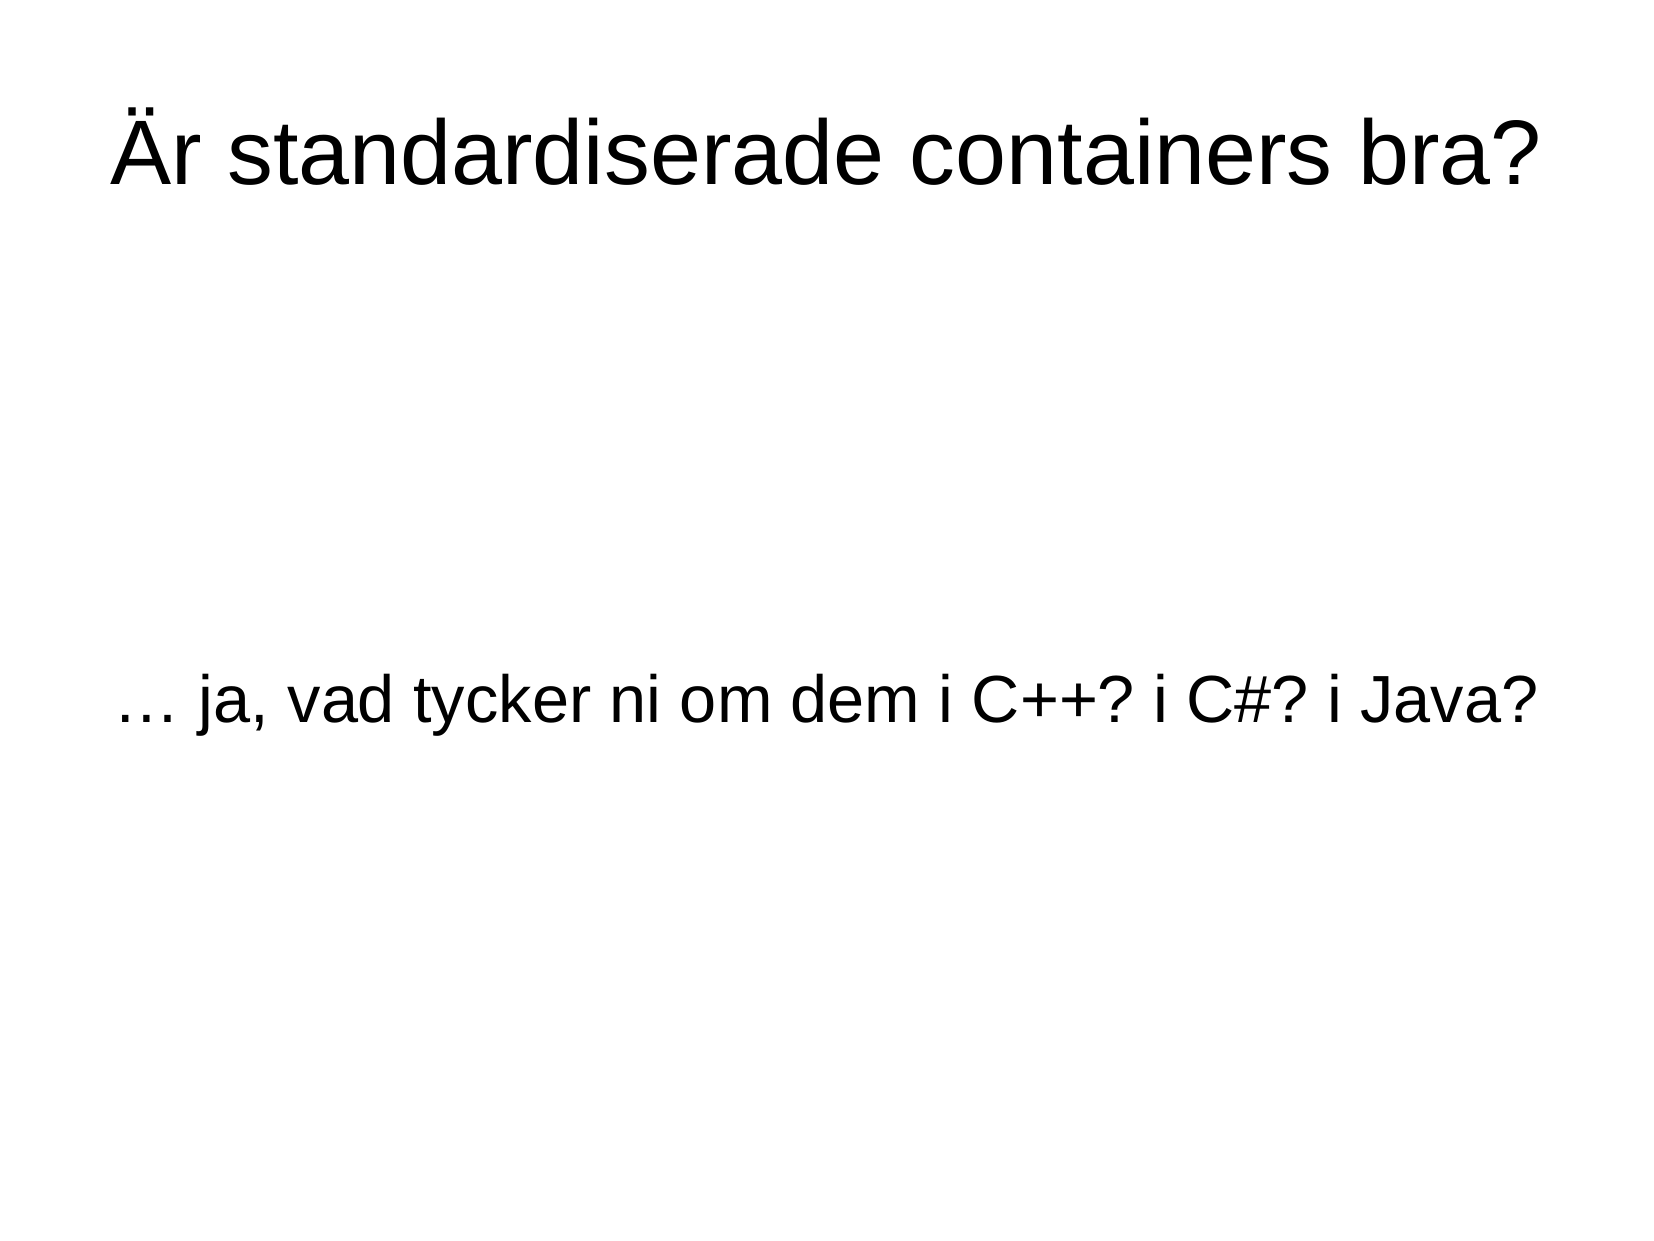

# Är standardiserade containers bra?
… ja, vad tycker ni om dem i C++? i C#? i Java?